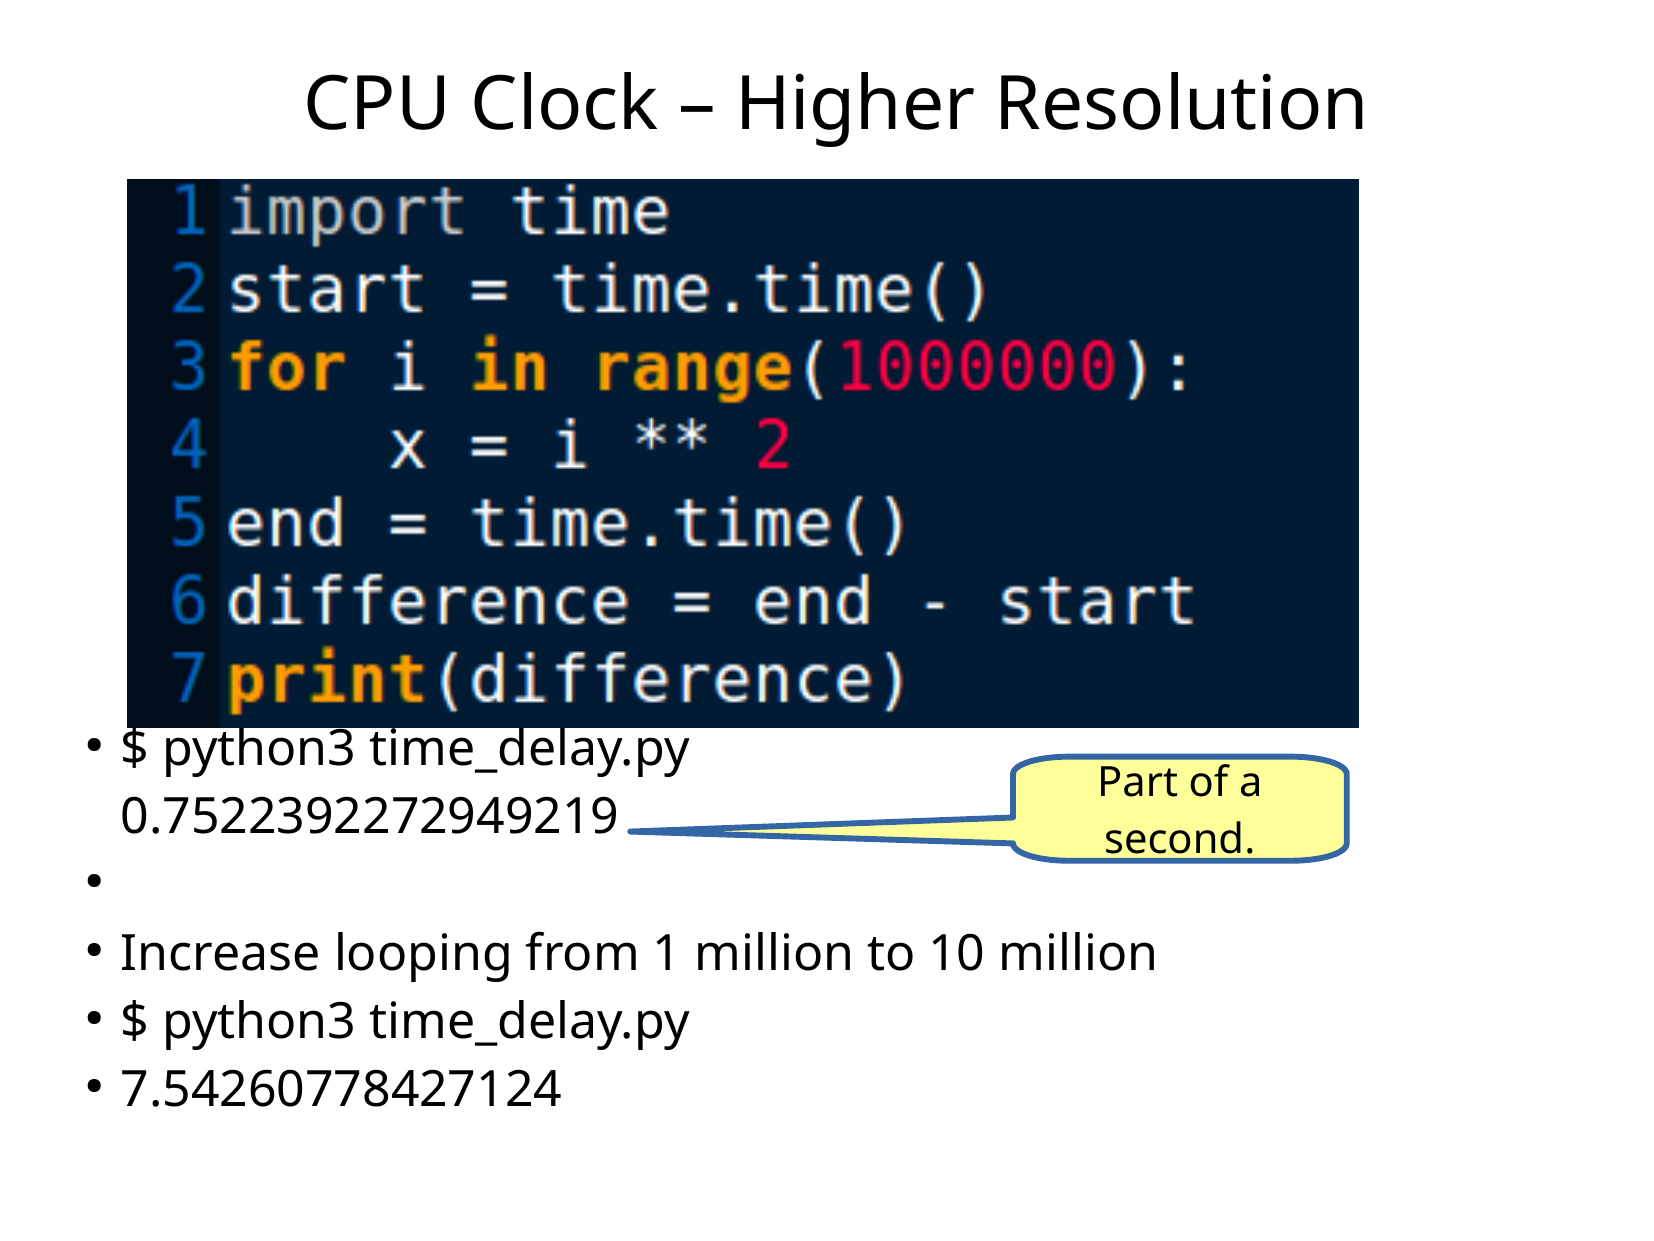

# CPU Clock – Higher Resolution
$ python3 time_delay.py
0.7522392272949219
Increase looping from 1 million to 10 million
$ python3 time_delay.py
7.54260778427124
Part of a second.